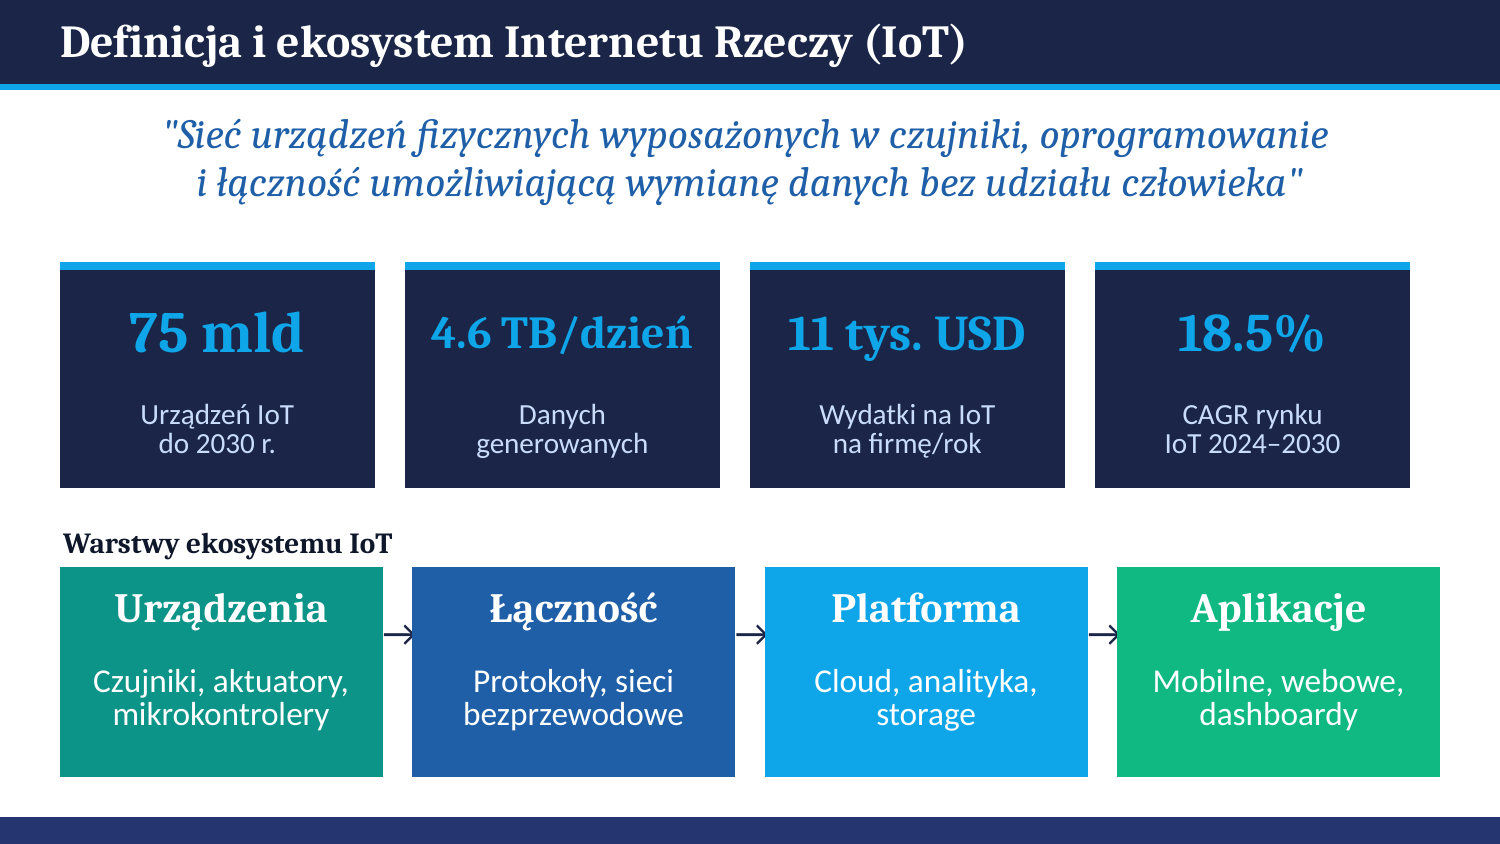

Definicja i ekosystem Internetu Rzeczy (IoT)
"Sieć urządzeń fizycznych wyposażonych w czujniki, oprogramowanie
i łączność umożliwiającą wymianę danych bez udziału człowieka"
75 mld
4.6 TB/dzień
11 tys. USD
18.5%
Urządzeń IoT
do 2030 r.
Danych
generowanych
Wydatki na IoT
na firmę/rok
CAGR rynku
IoT 2024–2030
Warstwy ekosystemu IoT
Urządzenia
Łączność
Platforma
Aplikacje
→
→
→
Czujniki, aktuatory, mikrokontrolery
Protokoły, sieci bezprzewodowe
Cloud, analityka, storage
Mobilne, webowe, dashboardy